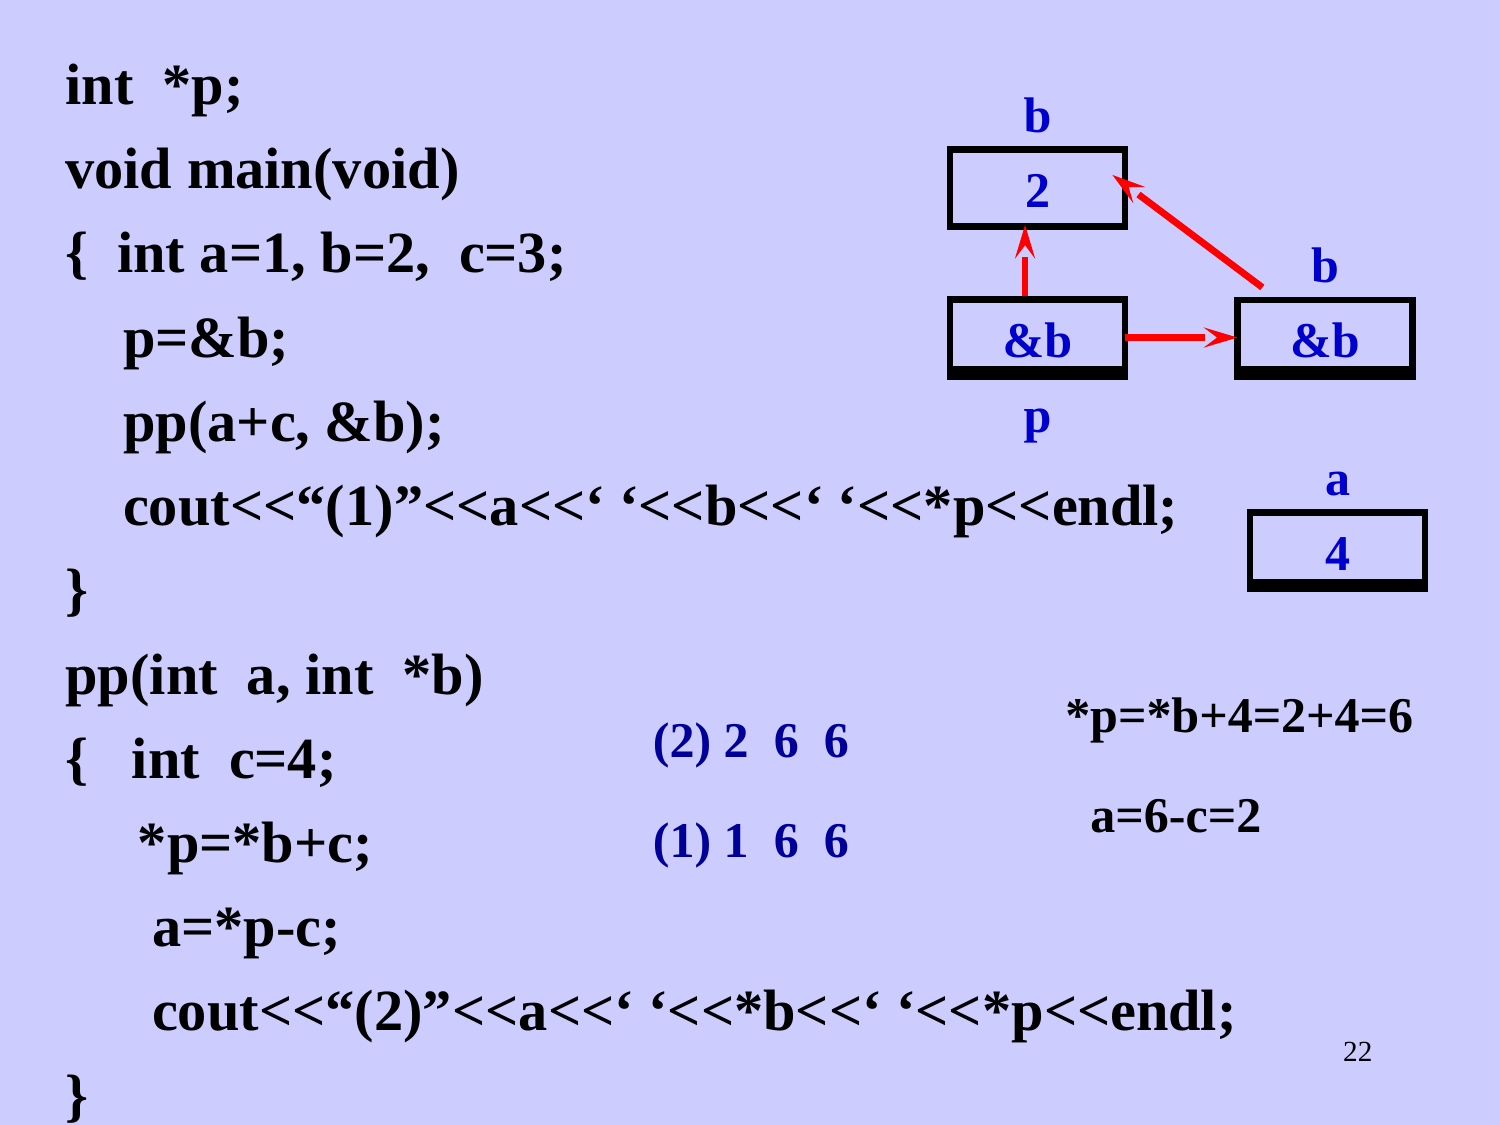

int *p;
void main(void)
{ int a=1, b=2, c=3;
 p=&b;
 pp(a+c, &b);
 cout<<“(1)”<<a<<‘ ‘<<b<<‘ ‘<<*p<<endl;
}
pp(int a, int *b)
{ int c=4;
 *p=*b+c;
 a=*p-c;
 cout<<“(2)”<<a<<‘ ‘<<*b<<‘ ‘<<*p<<endl;
}
b
2
&b
p
b
&b
a
4
*p=*b+4=2+4=6
(2) 2 6 6
a=6-c=2
(1) 1 6 6